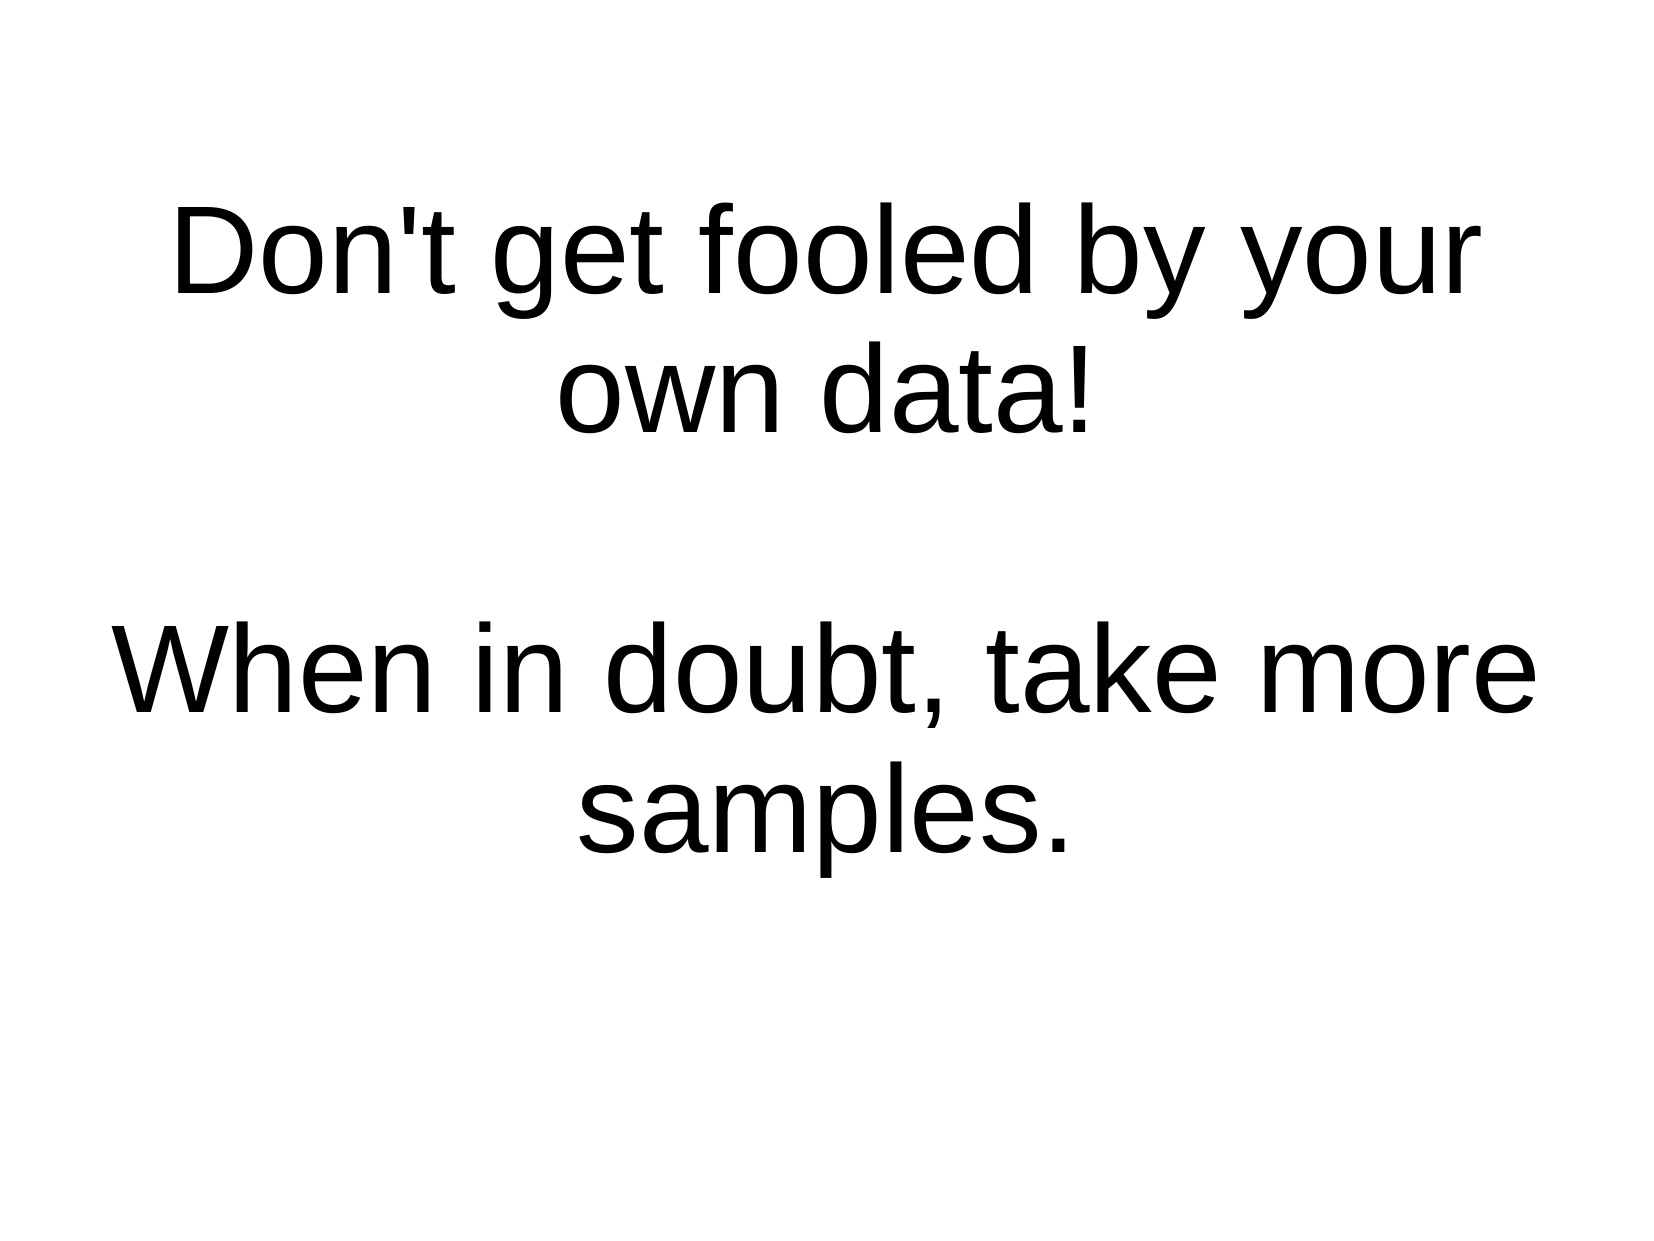

# Don't get fooled by your own data!
When in doubt, take more samples.